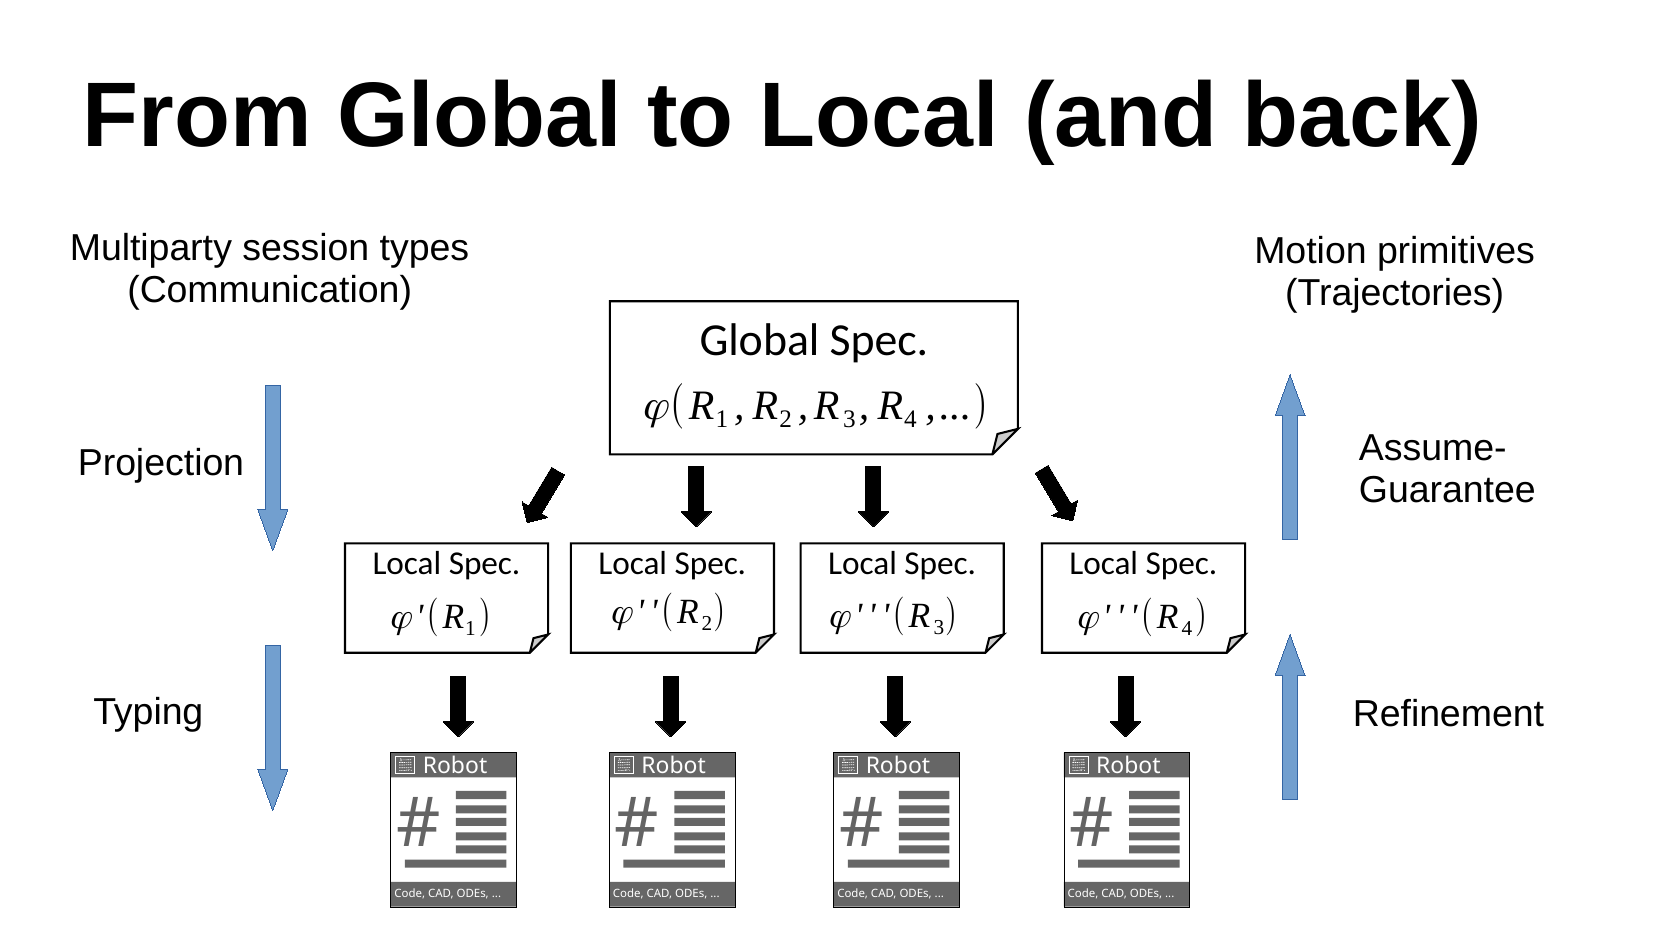

# From Global to Local (and back)
Multiparty session types
(Communication)
Motion primitives
(Trajectories)
Global Spec.
Assume-Guarantee
Projection
Local Spec.
Local Spec.
Local Spec.
Local Spec.
Typing
Refinement